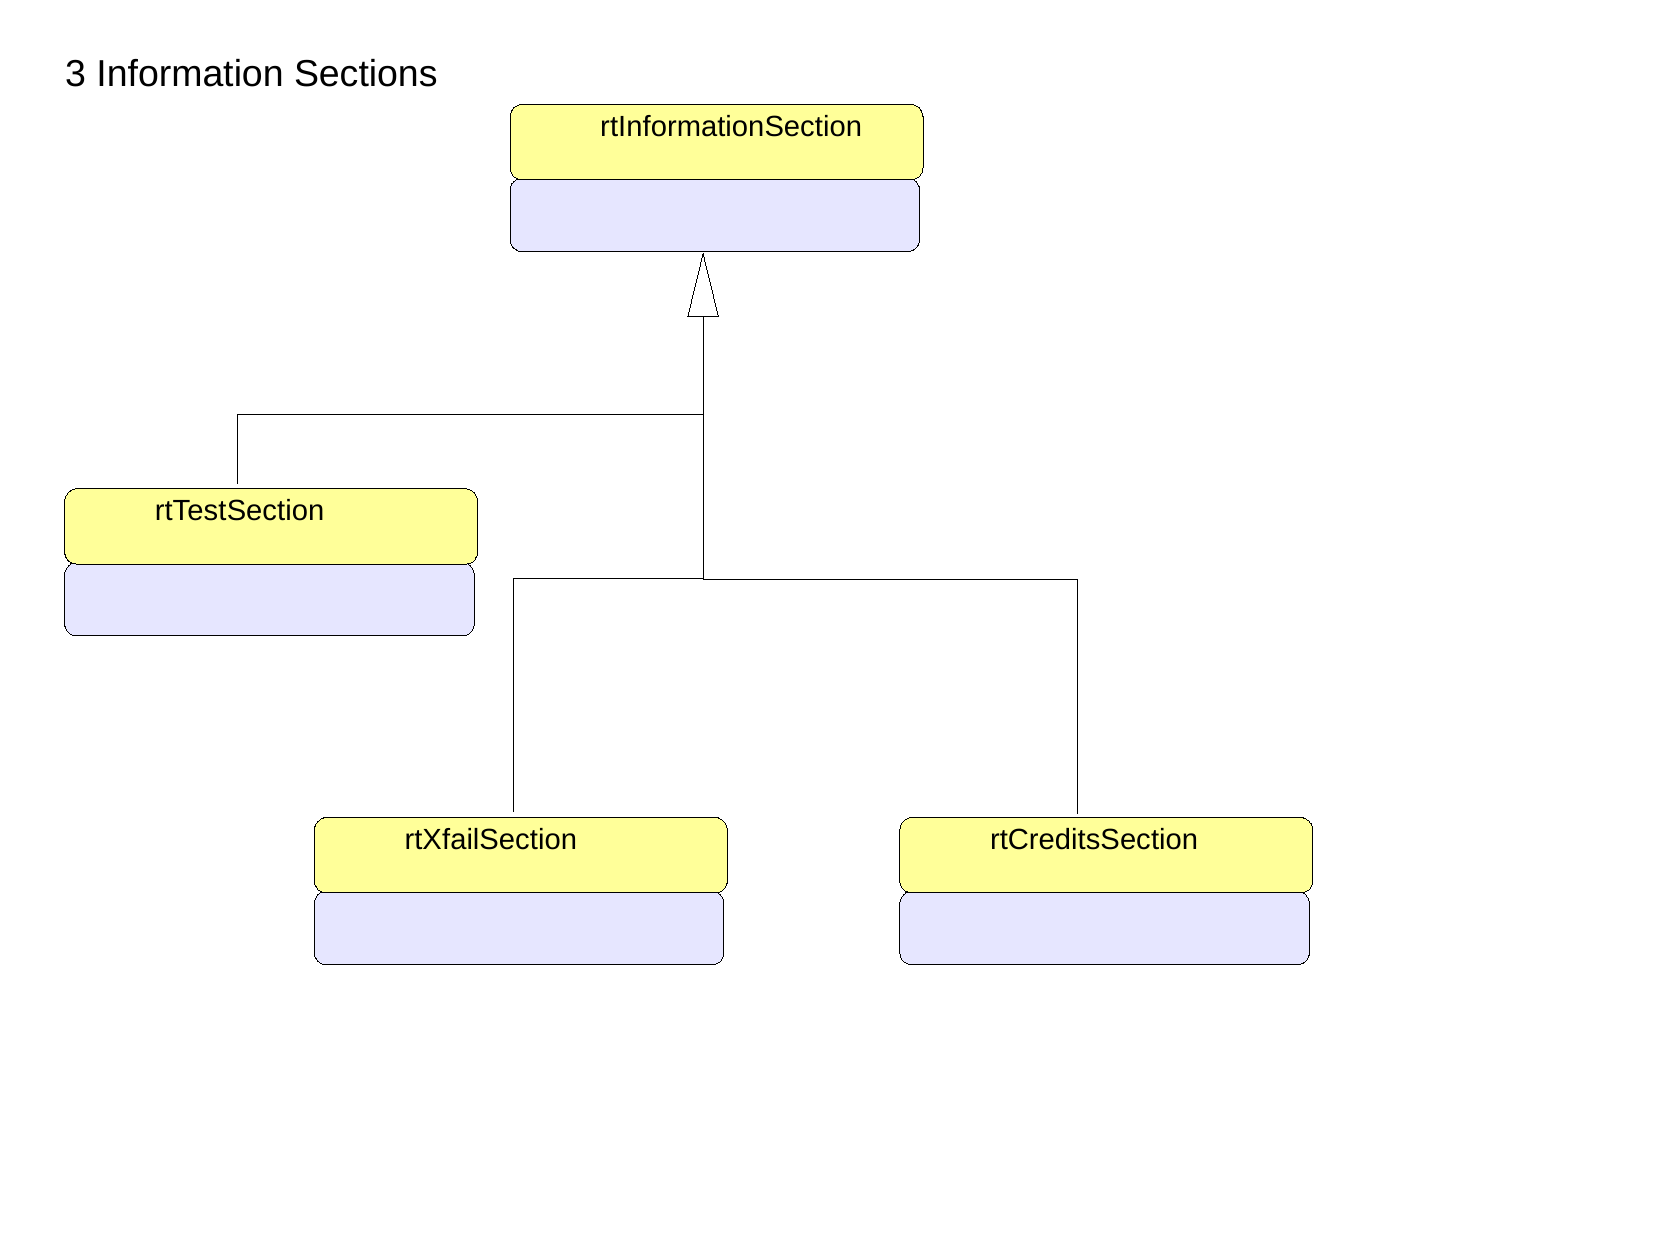

3 Information Sections
rtInformationSection
rtTestSection
rtCreditsSection
rtXfailSection